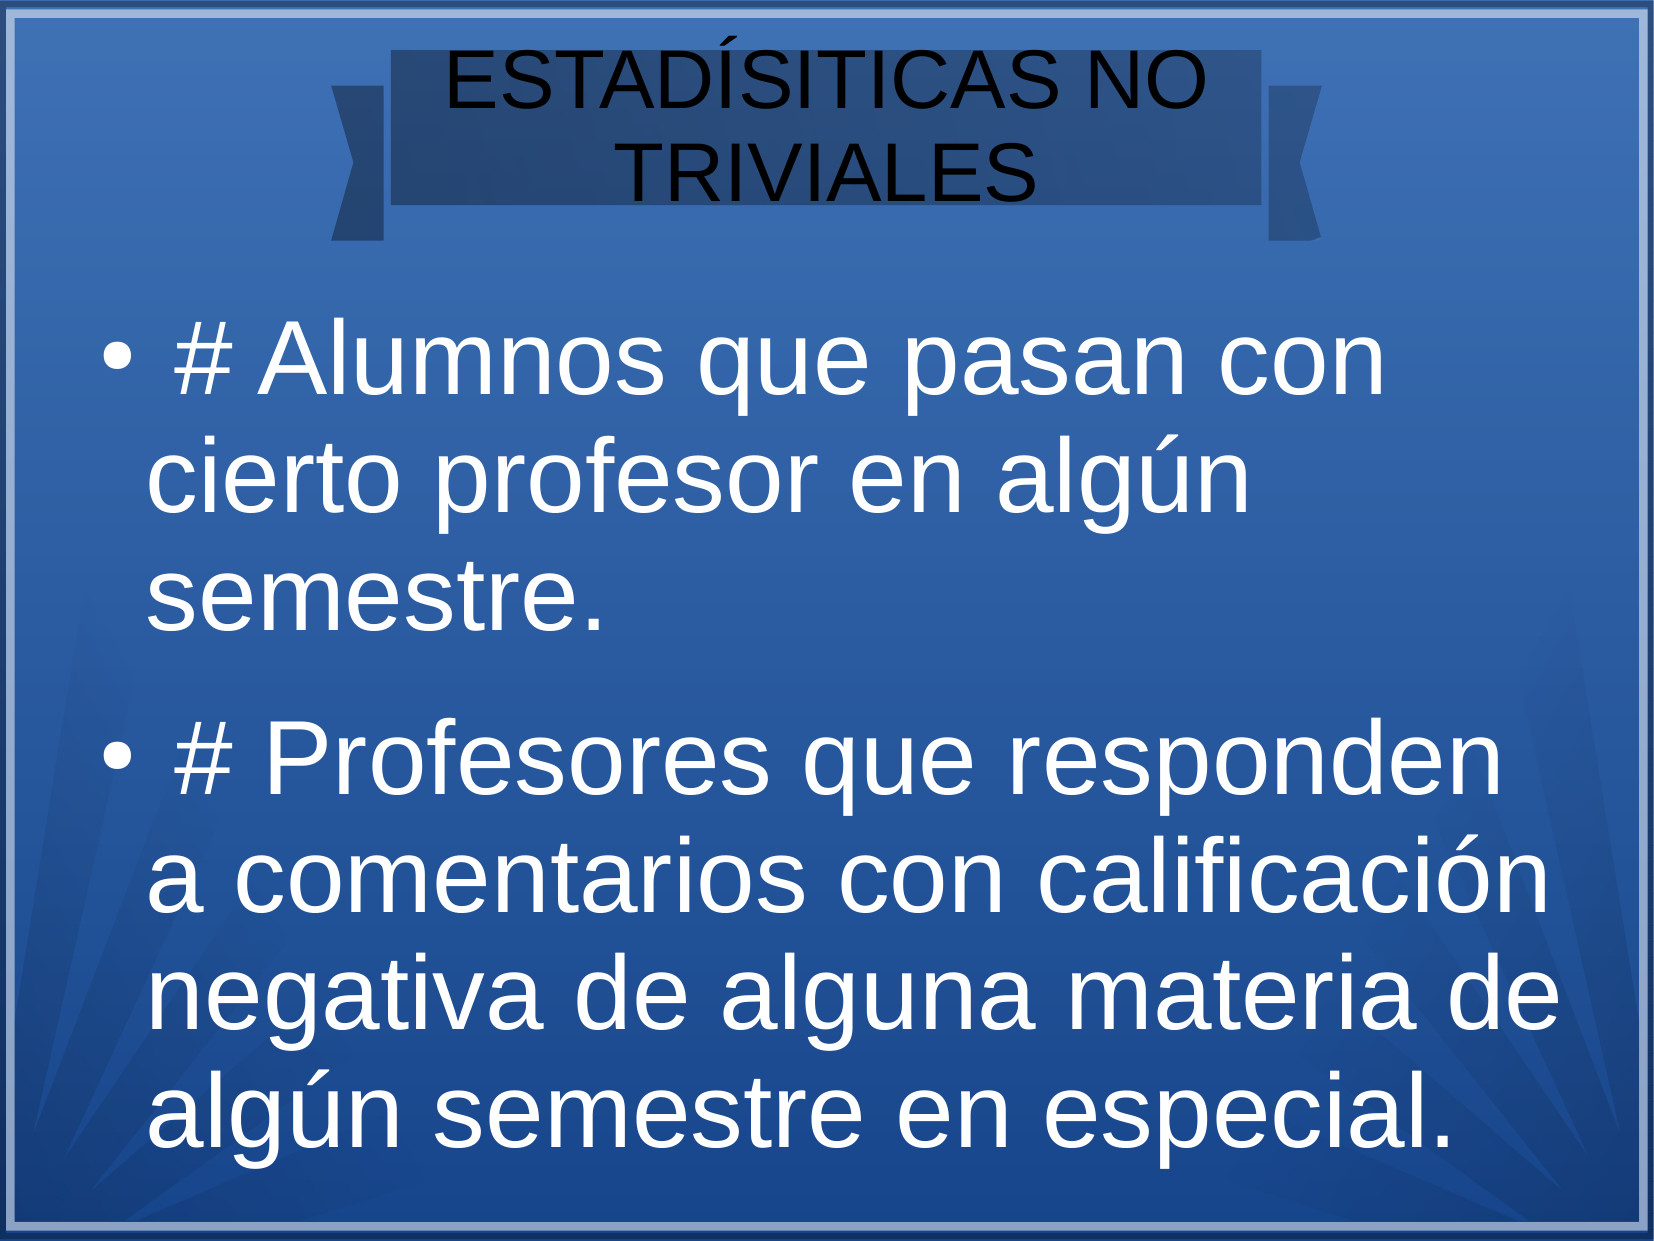

# ESTADÍSITICAS NO TRIVIALES
 # Alumnos que pasan con cierto profesor en algún semestre.
 # Profesores que responden a comentarios con calificación negativa de alguna materia de algún semestre en especial.